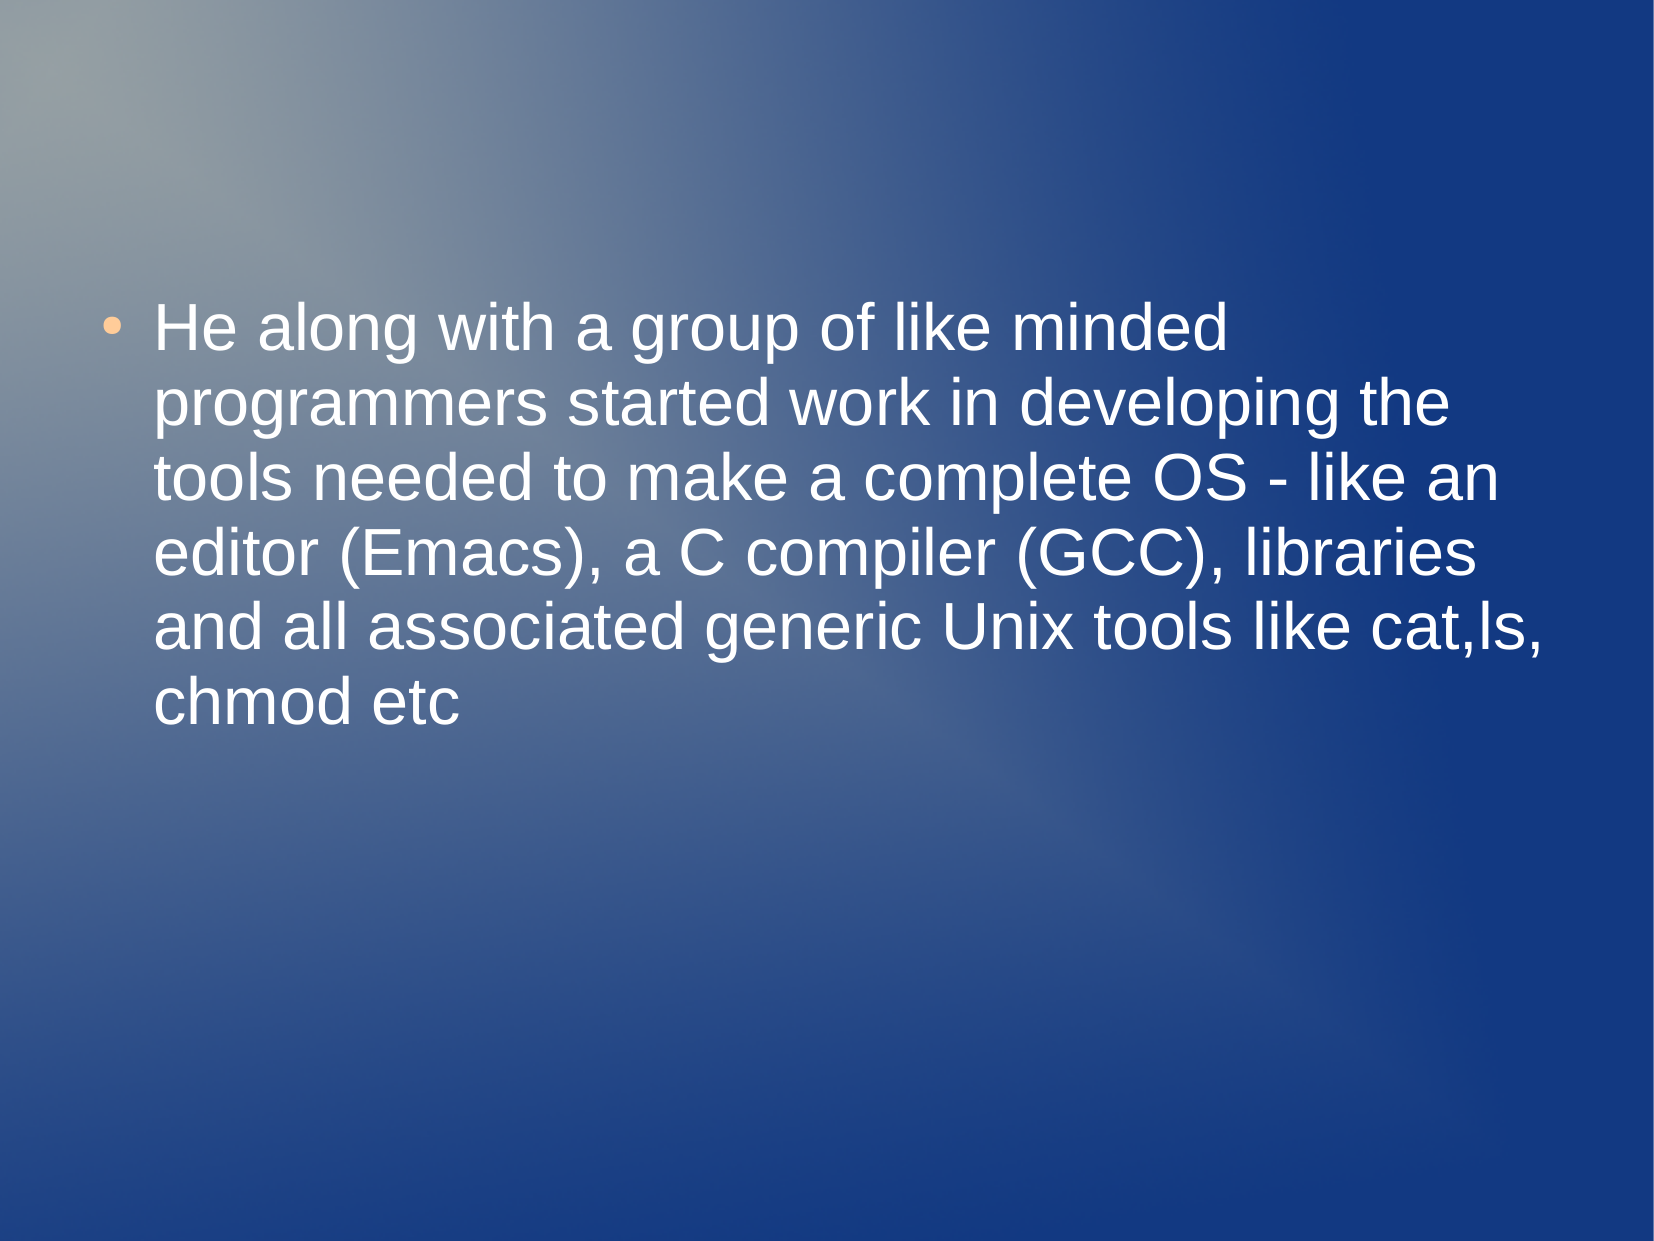

#
He along with a group of like minded programmers started work in developing the tools needed to make a complete OS - like an editor (Emacs), a C compiler (GCC), libraries and all associated generic Unix tools like cat,ls, chmod etc